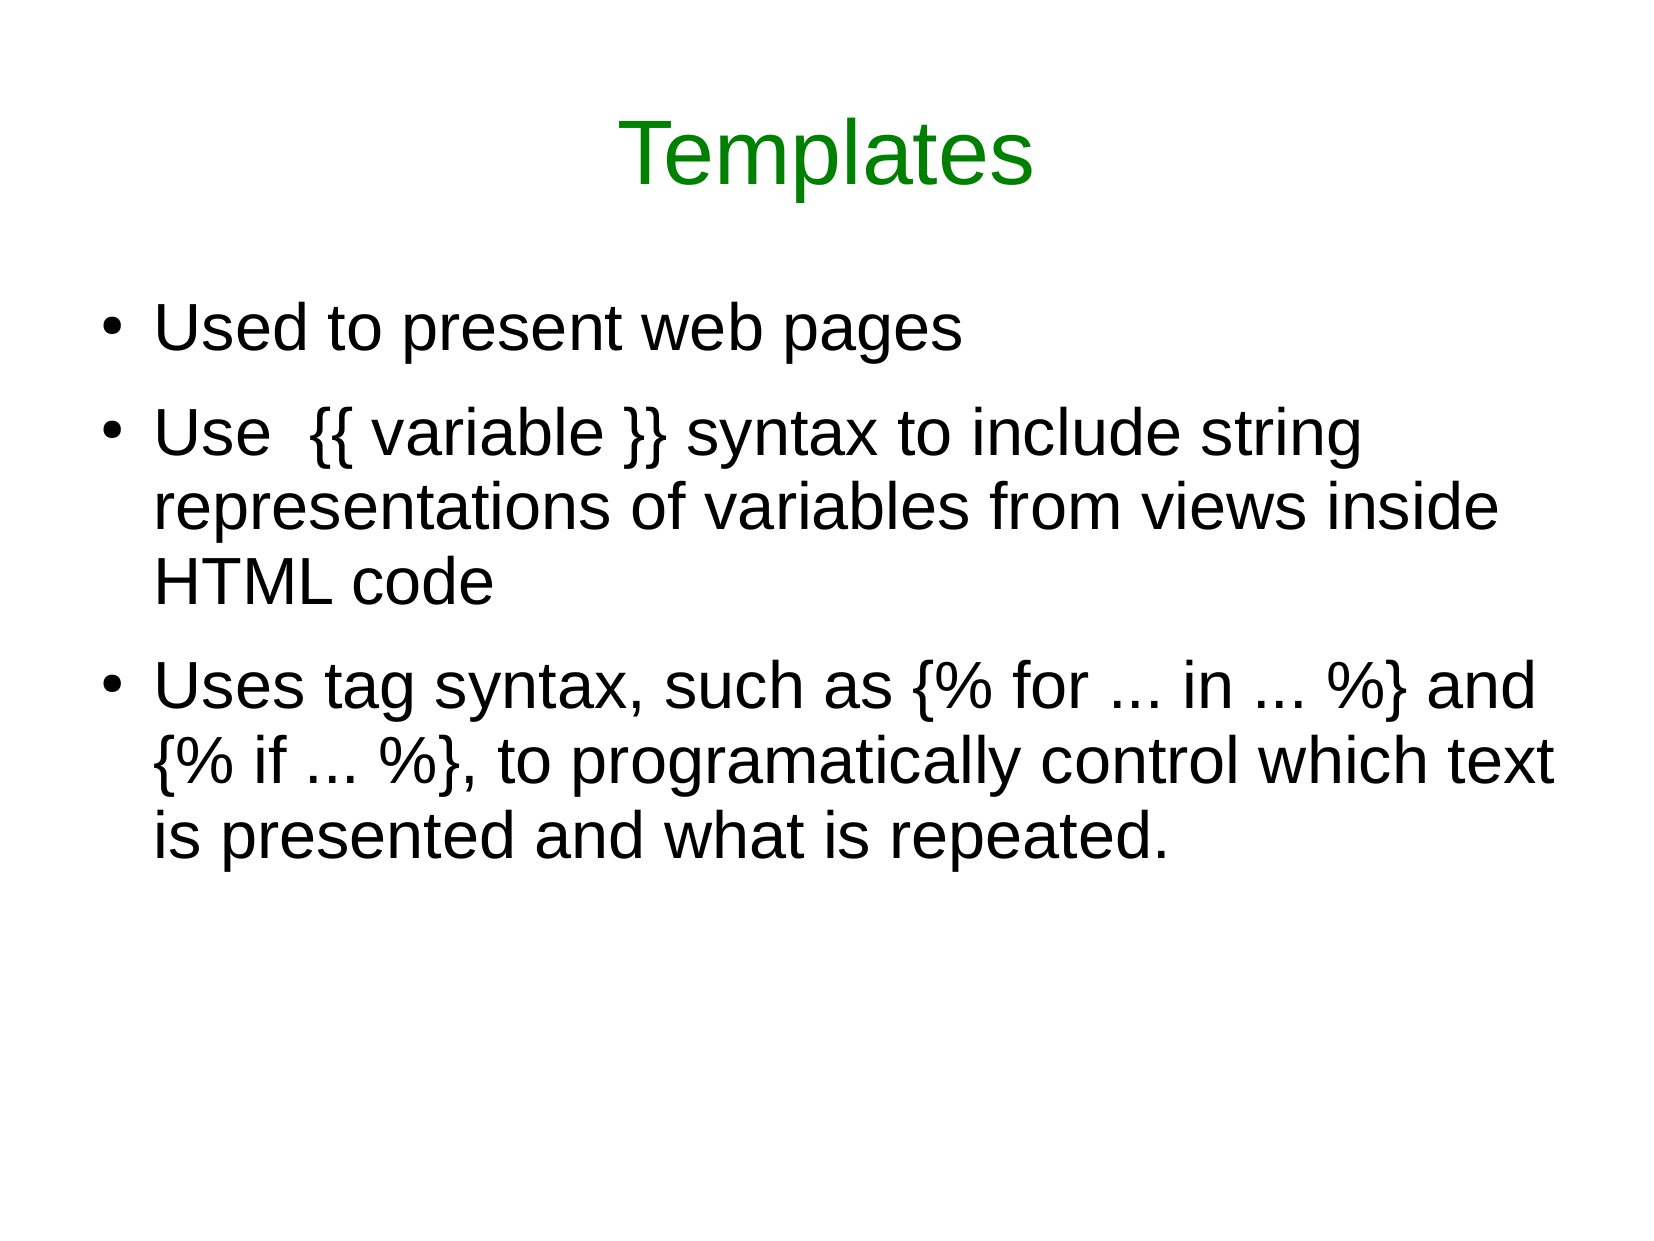

# Templates
Used to present web pages
Use {{ variable }} syntax to include string representations of variables from views inside HTML code
Uses tag syntax, such as {% for ... in ... %} and {% if ... %}, to programatically control which text is presented and what is repeated.